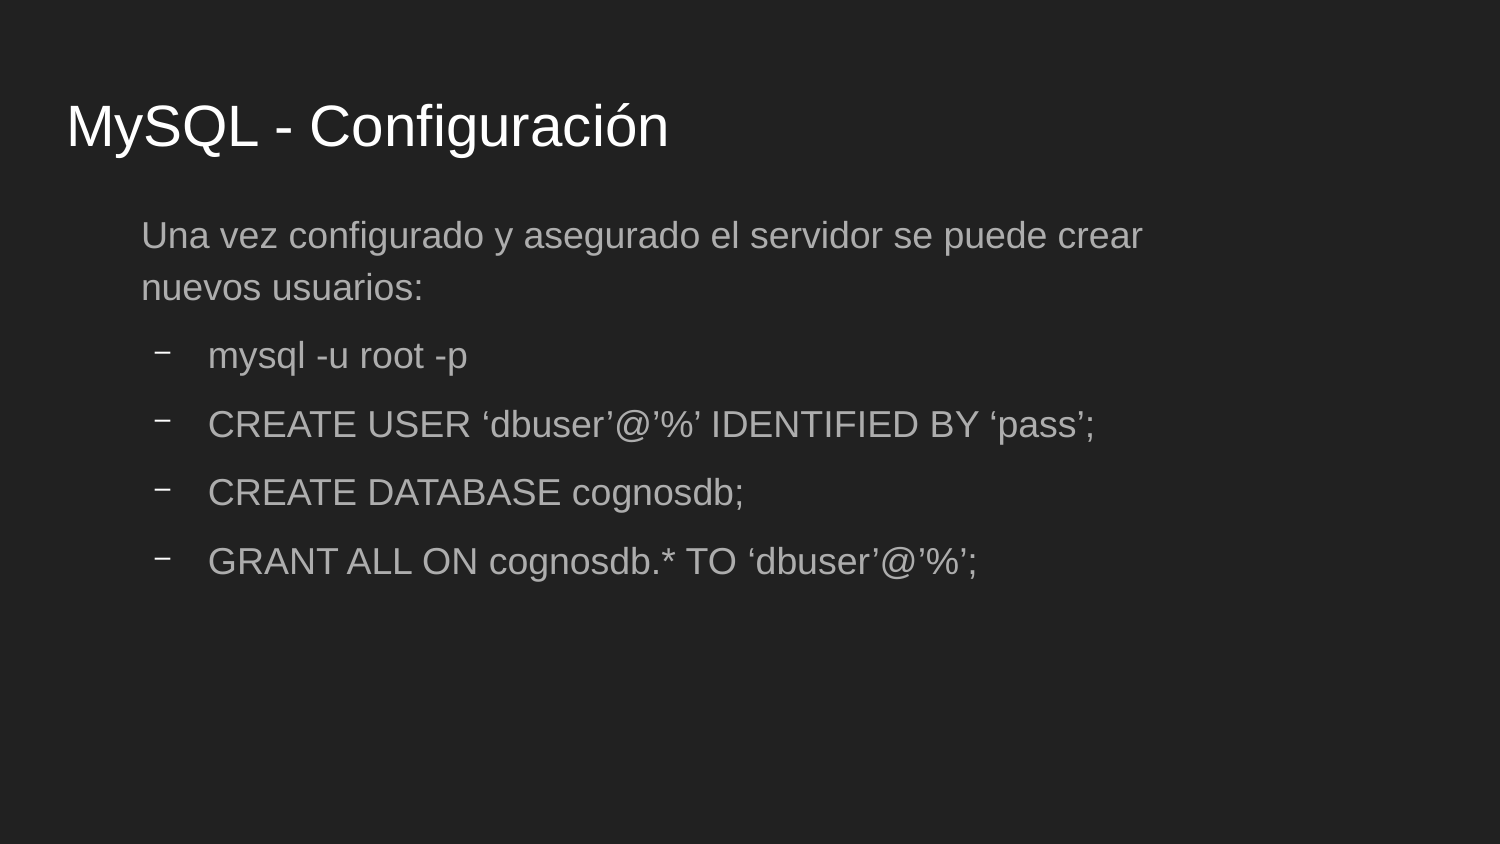

# MySQL - Configuración
Una vez configurado y asegurado el servidor se puede crear nuevos usuarios:
mysql -u root -p
CREATE USER ‘dbuser’@’%’ IDENTIFIED BY ‘pass’;
CREATE DATABASE cognosdb;
GRANT ALL ON cognosdb.* TO ‘dbuser’@’%’;